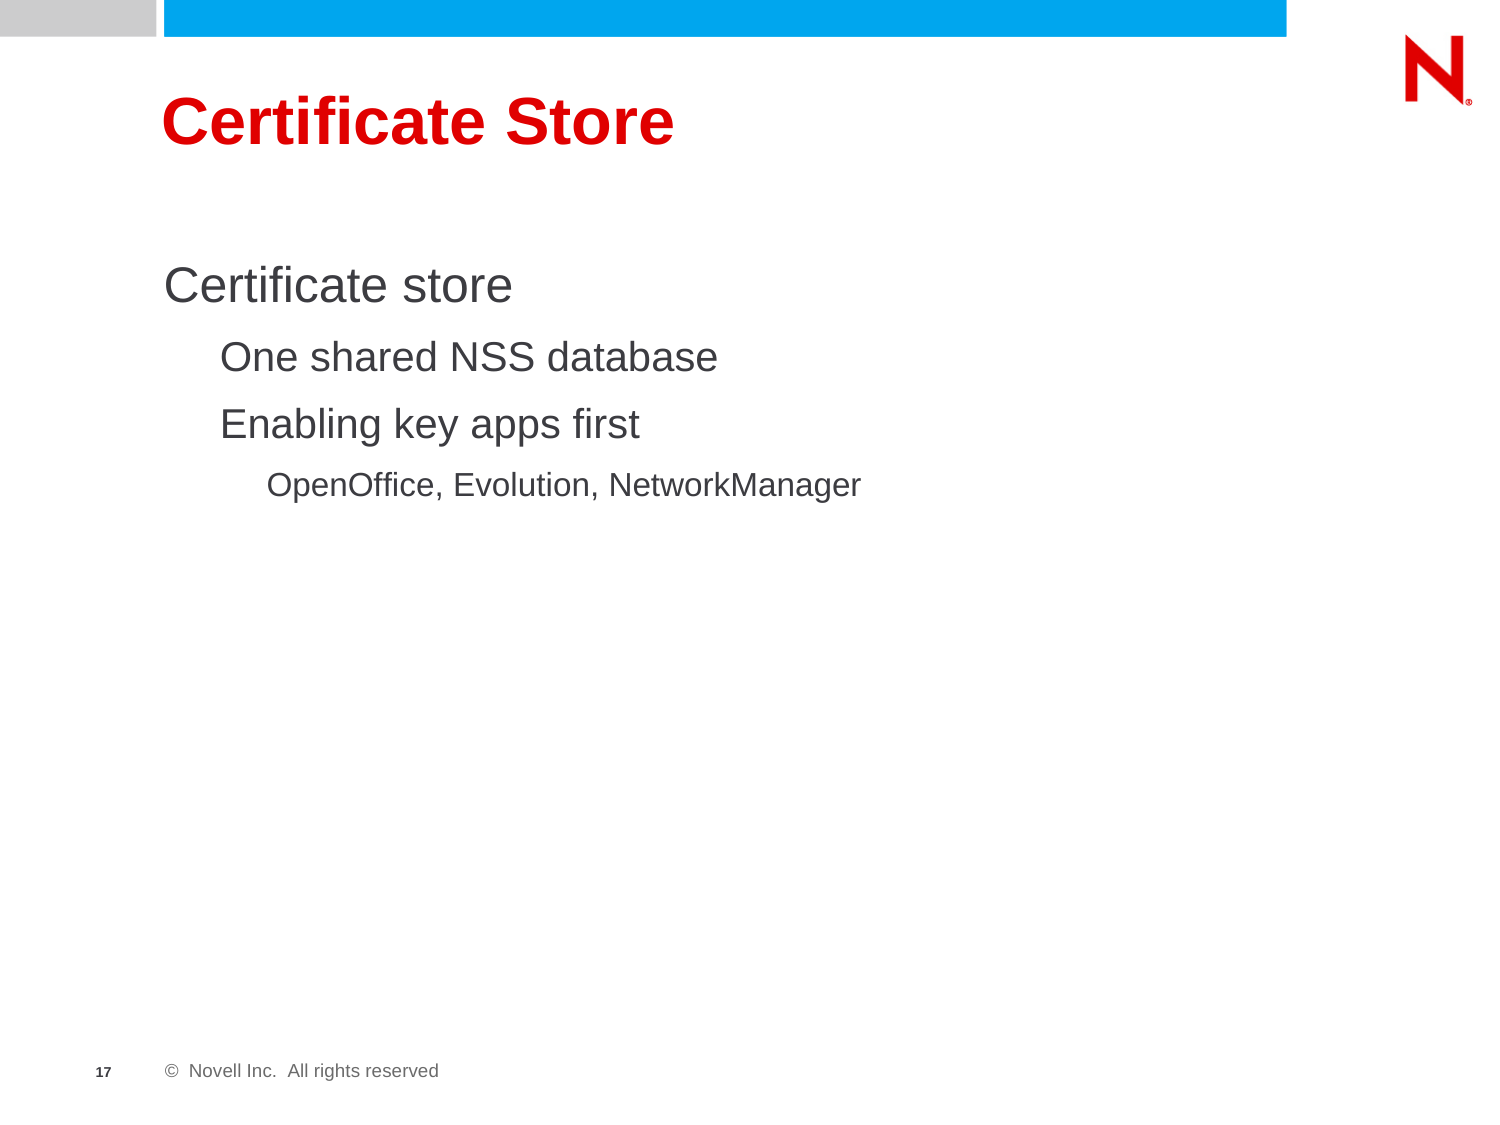

# Certificate Store
Certificate store
One shared NSS database
Enabling key apps first
OpenOffice, Evolution, NetworkManager